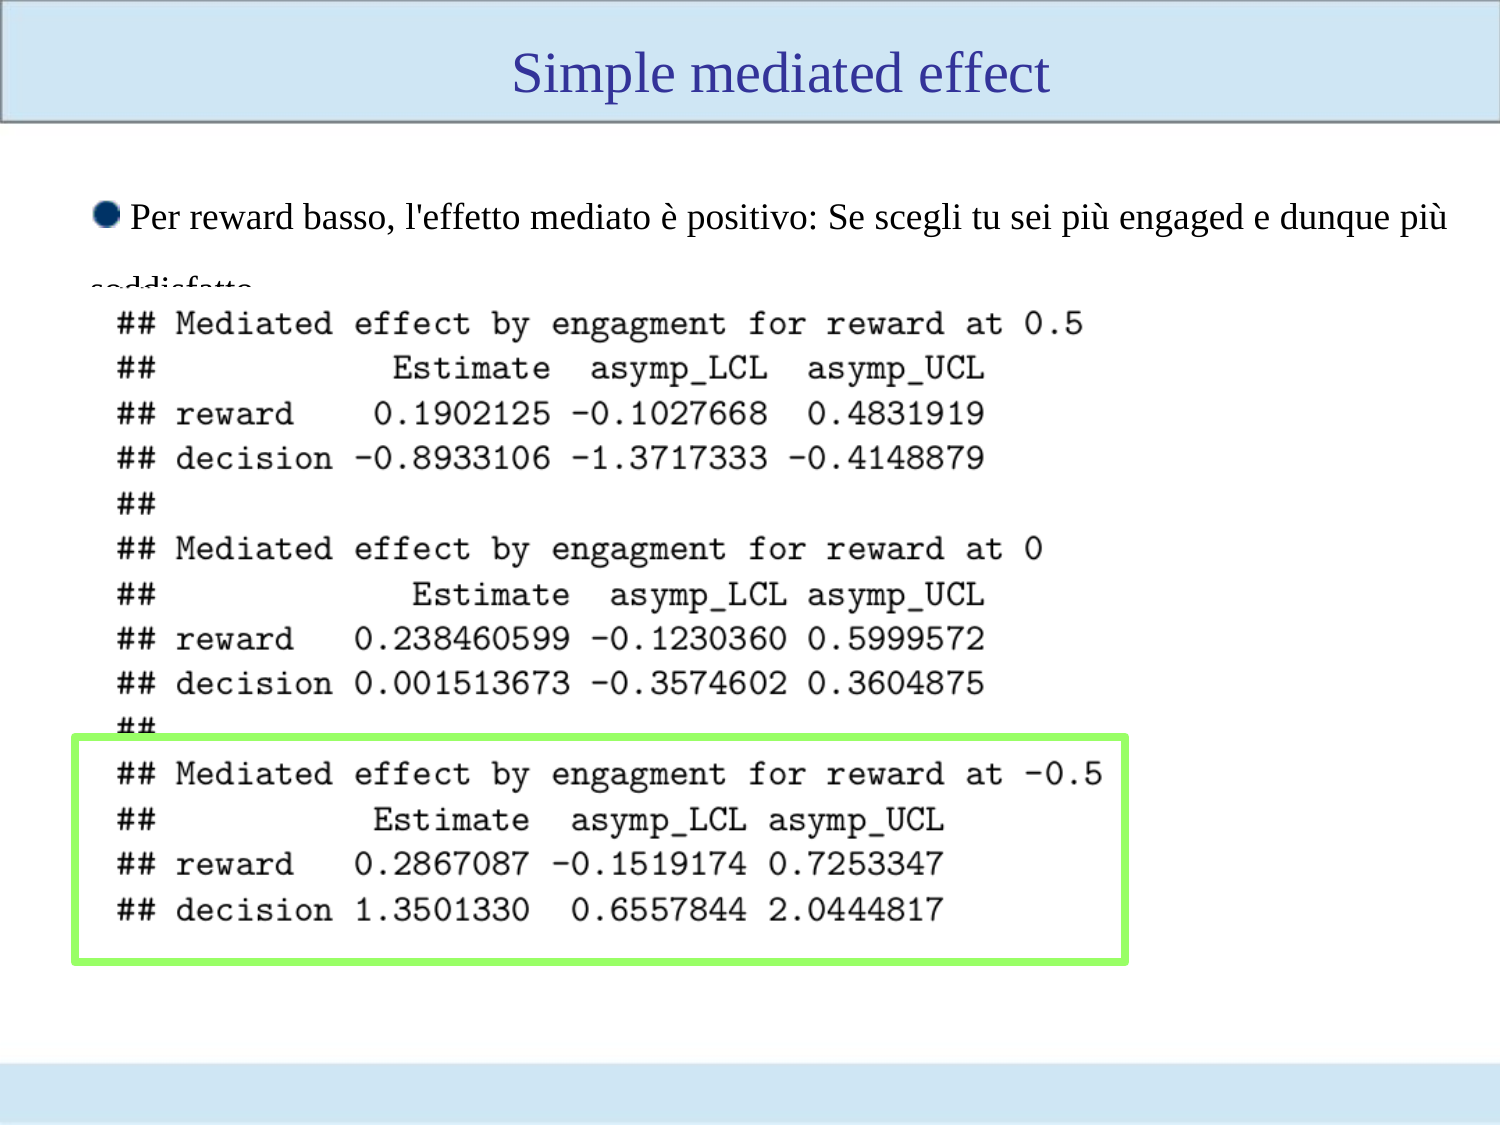

# Simple mediated effect
 Per reward basso, l'effetto mediato è positivo: Se scegli tu sei più engaged e dunque più soddisfatto